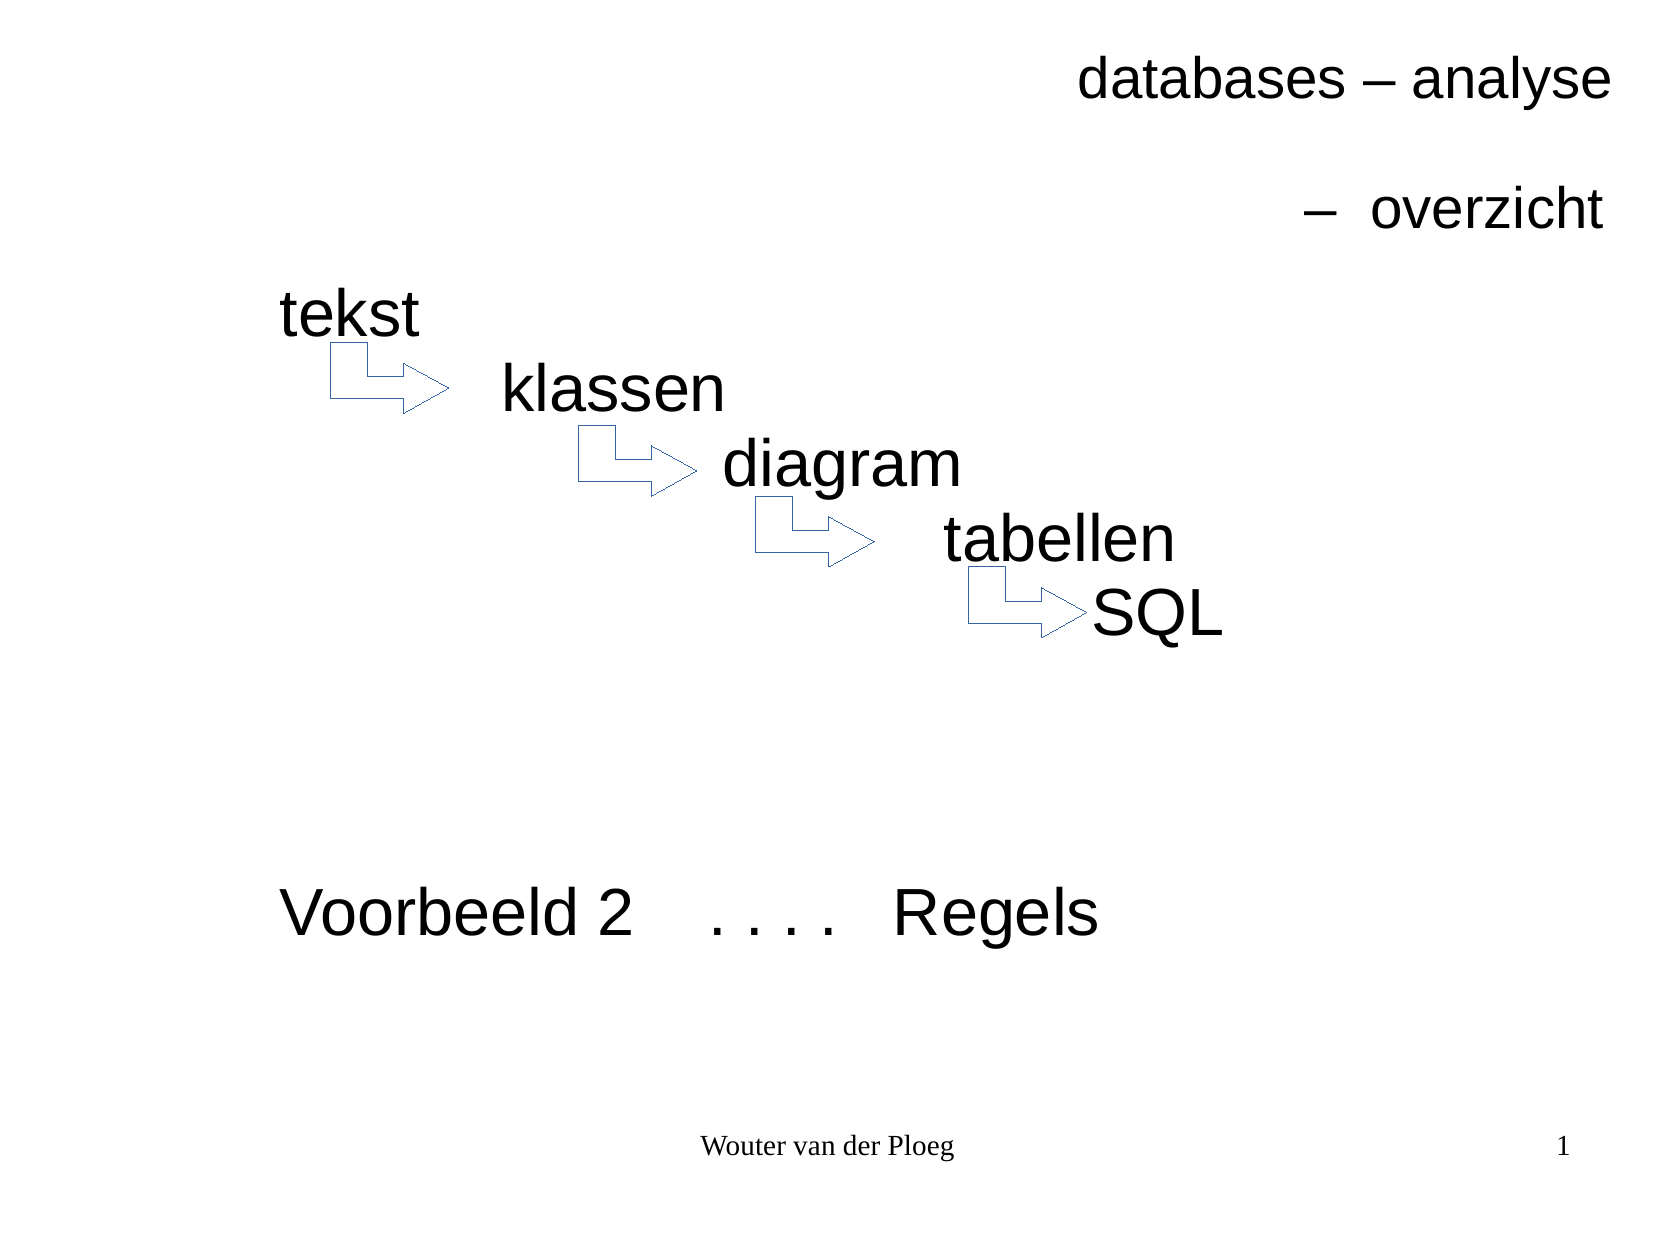

databases – analyse
 – overzicht
tekst
			klassen
						diagram
									tabellen
											SQL
Voorbeeld 2 . . . . Regels
Wouter van der Ploeg
1